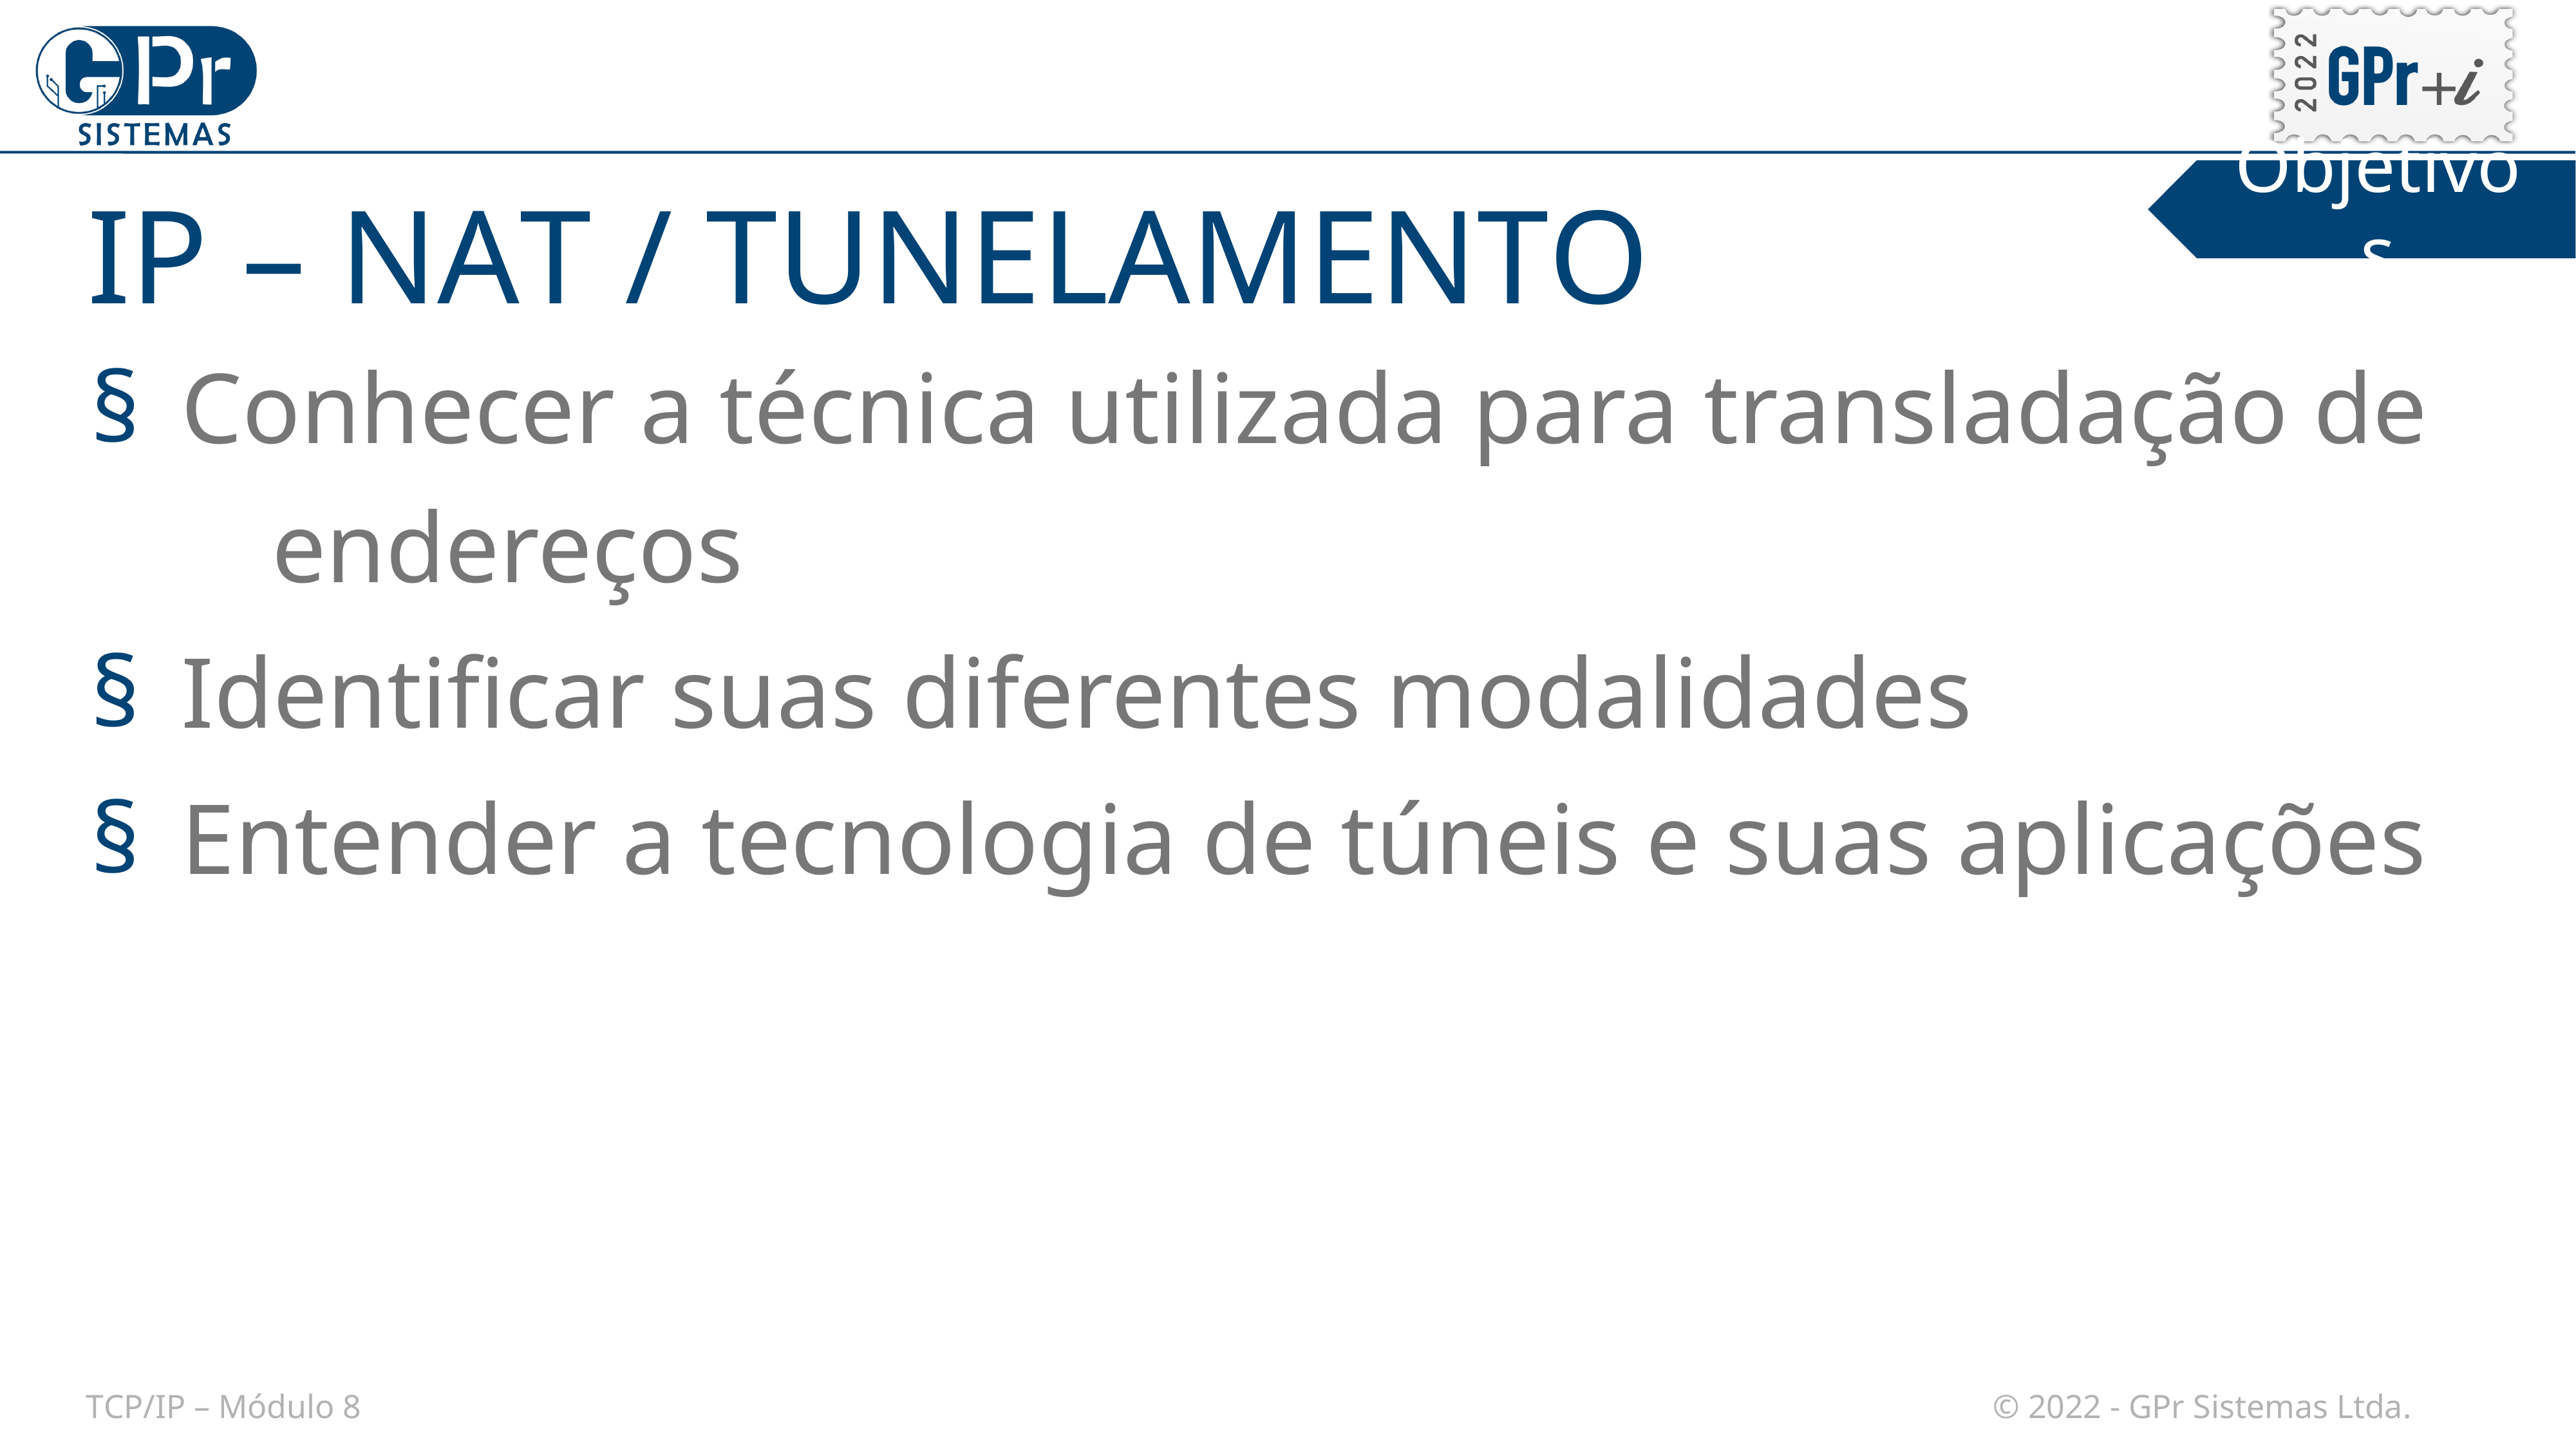

Objetivos
IP – NAT / TUNELAMENTO
# Conhecer a técnica utilizada para transladação de endereços
Identificar suas diferentes modalidades
Entender a tecnologia de túneis e suas aplicações